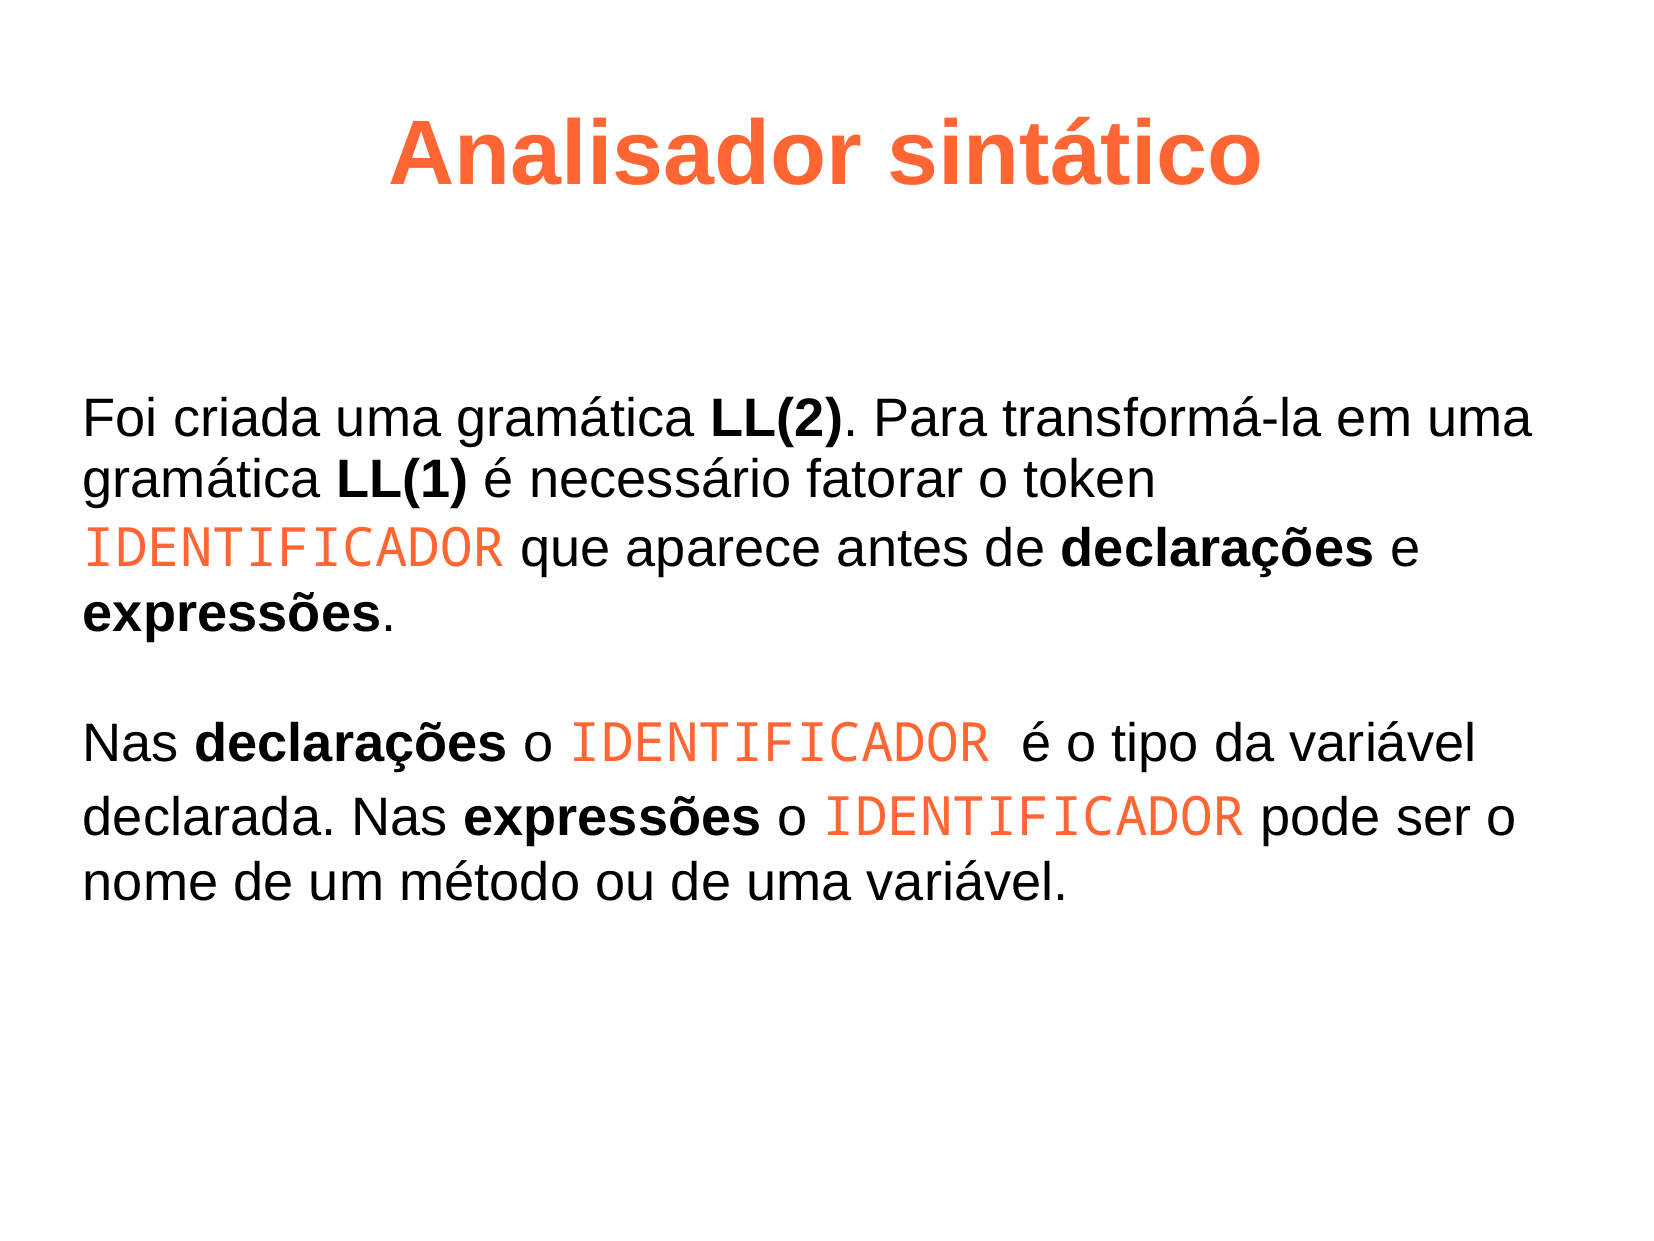

# Analisador sintático
Foi criada uma gramática LL(2). Para transformá-la em uma gramática LL(1) é necessário fatorar o token IDENTIFICADOR que aparece antes de declarações e expressões.
Nas declarações o IDENTIFICADOR é o tipo da variável declarada. Nas expressões o IDENTIFICADOR pode ser o nome de um método ou de uma variável.